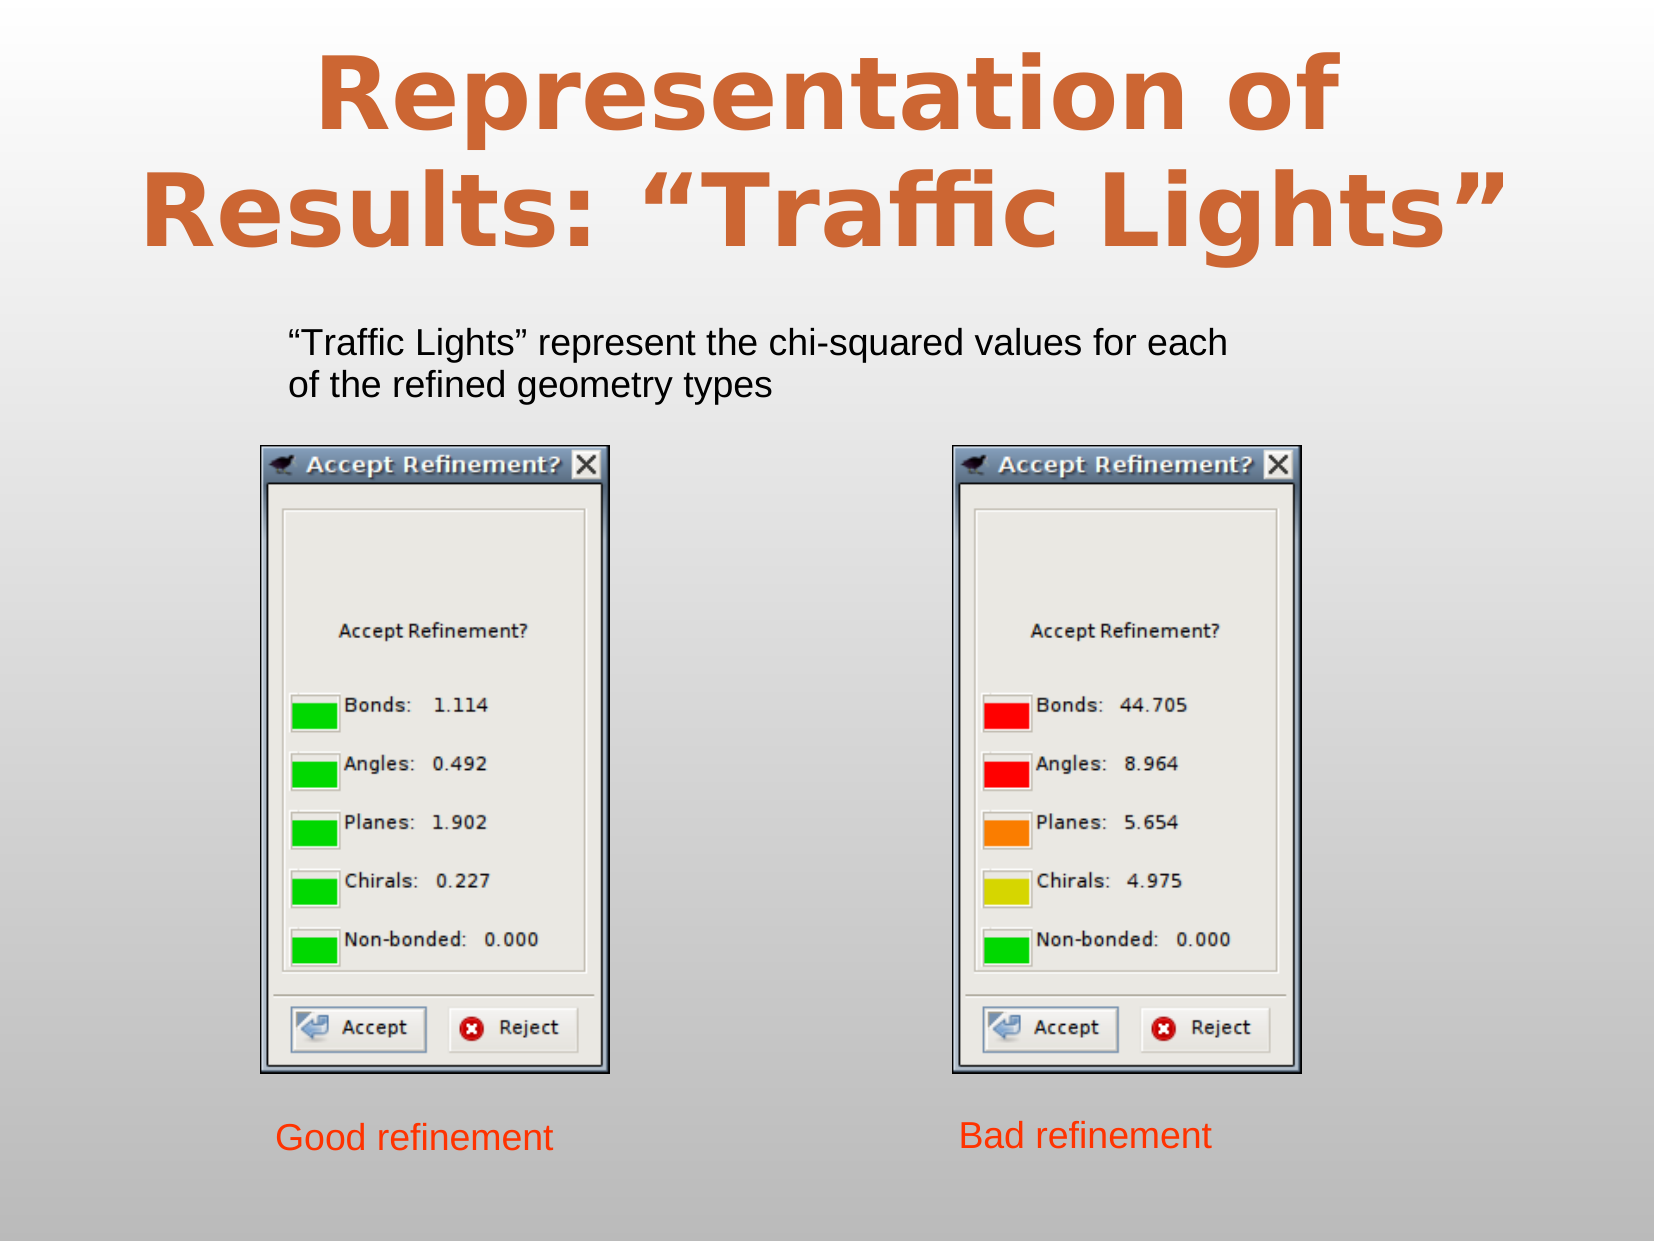

# Representation of Results: “Traffic Lights”
“Traffic Lights” represent the chi-squared values for each of the refined geometry types
Bad refinement
Good refinement